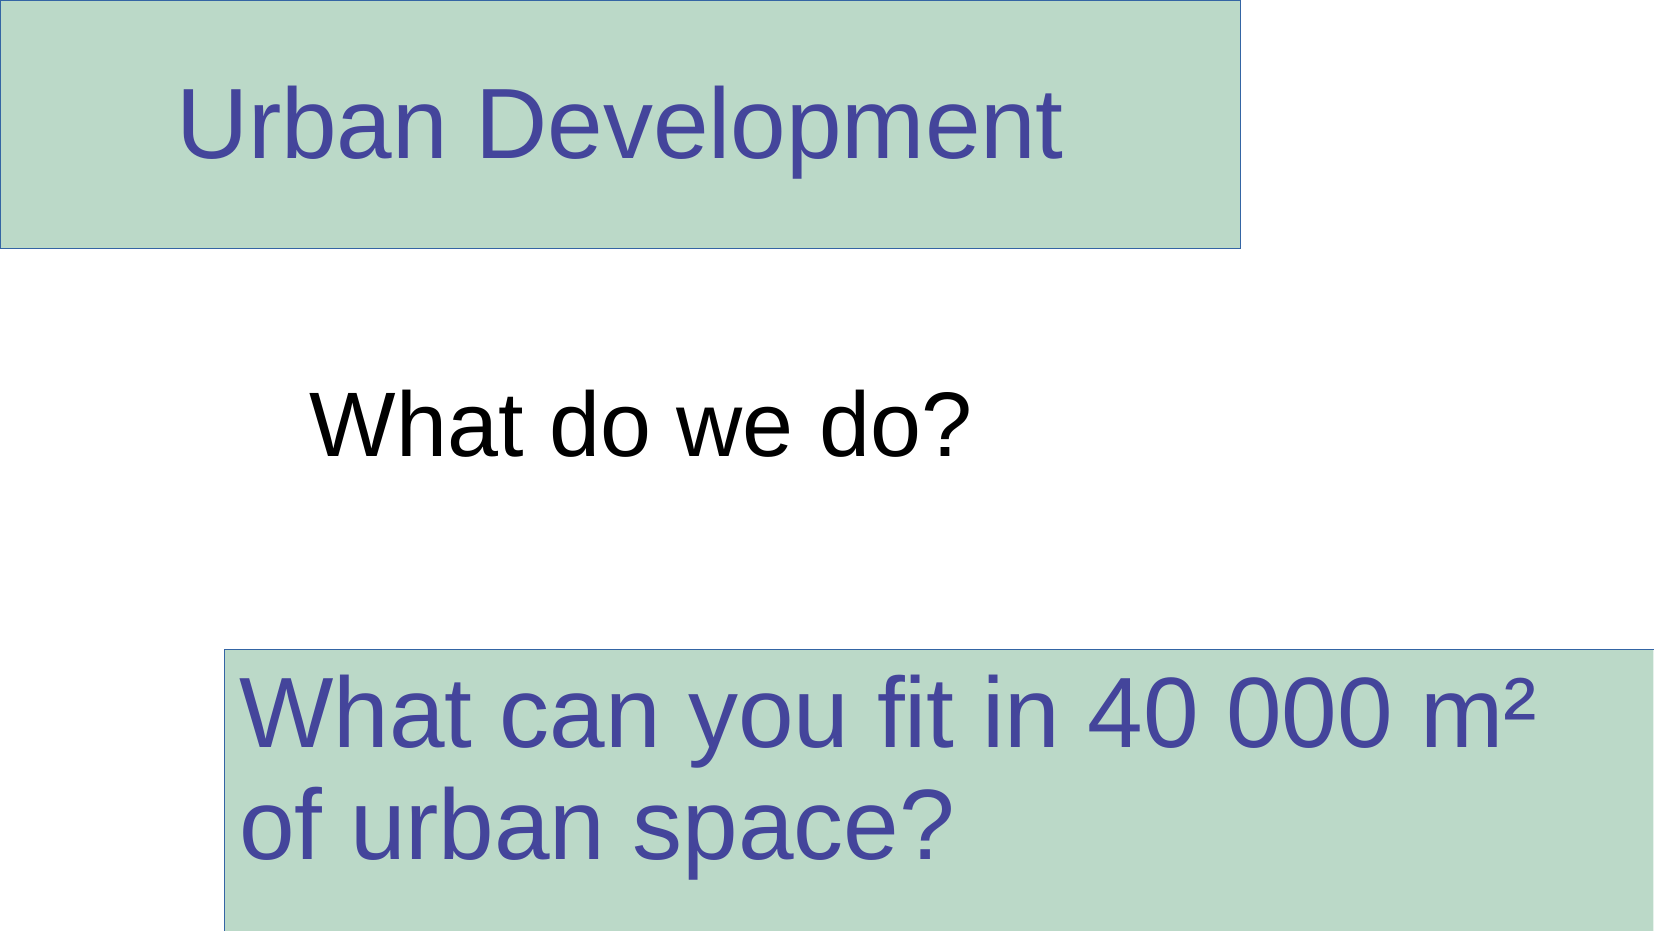

Urban Development
What do we do?
What can you fit in 40 000 m²
of urban space?